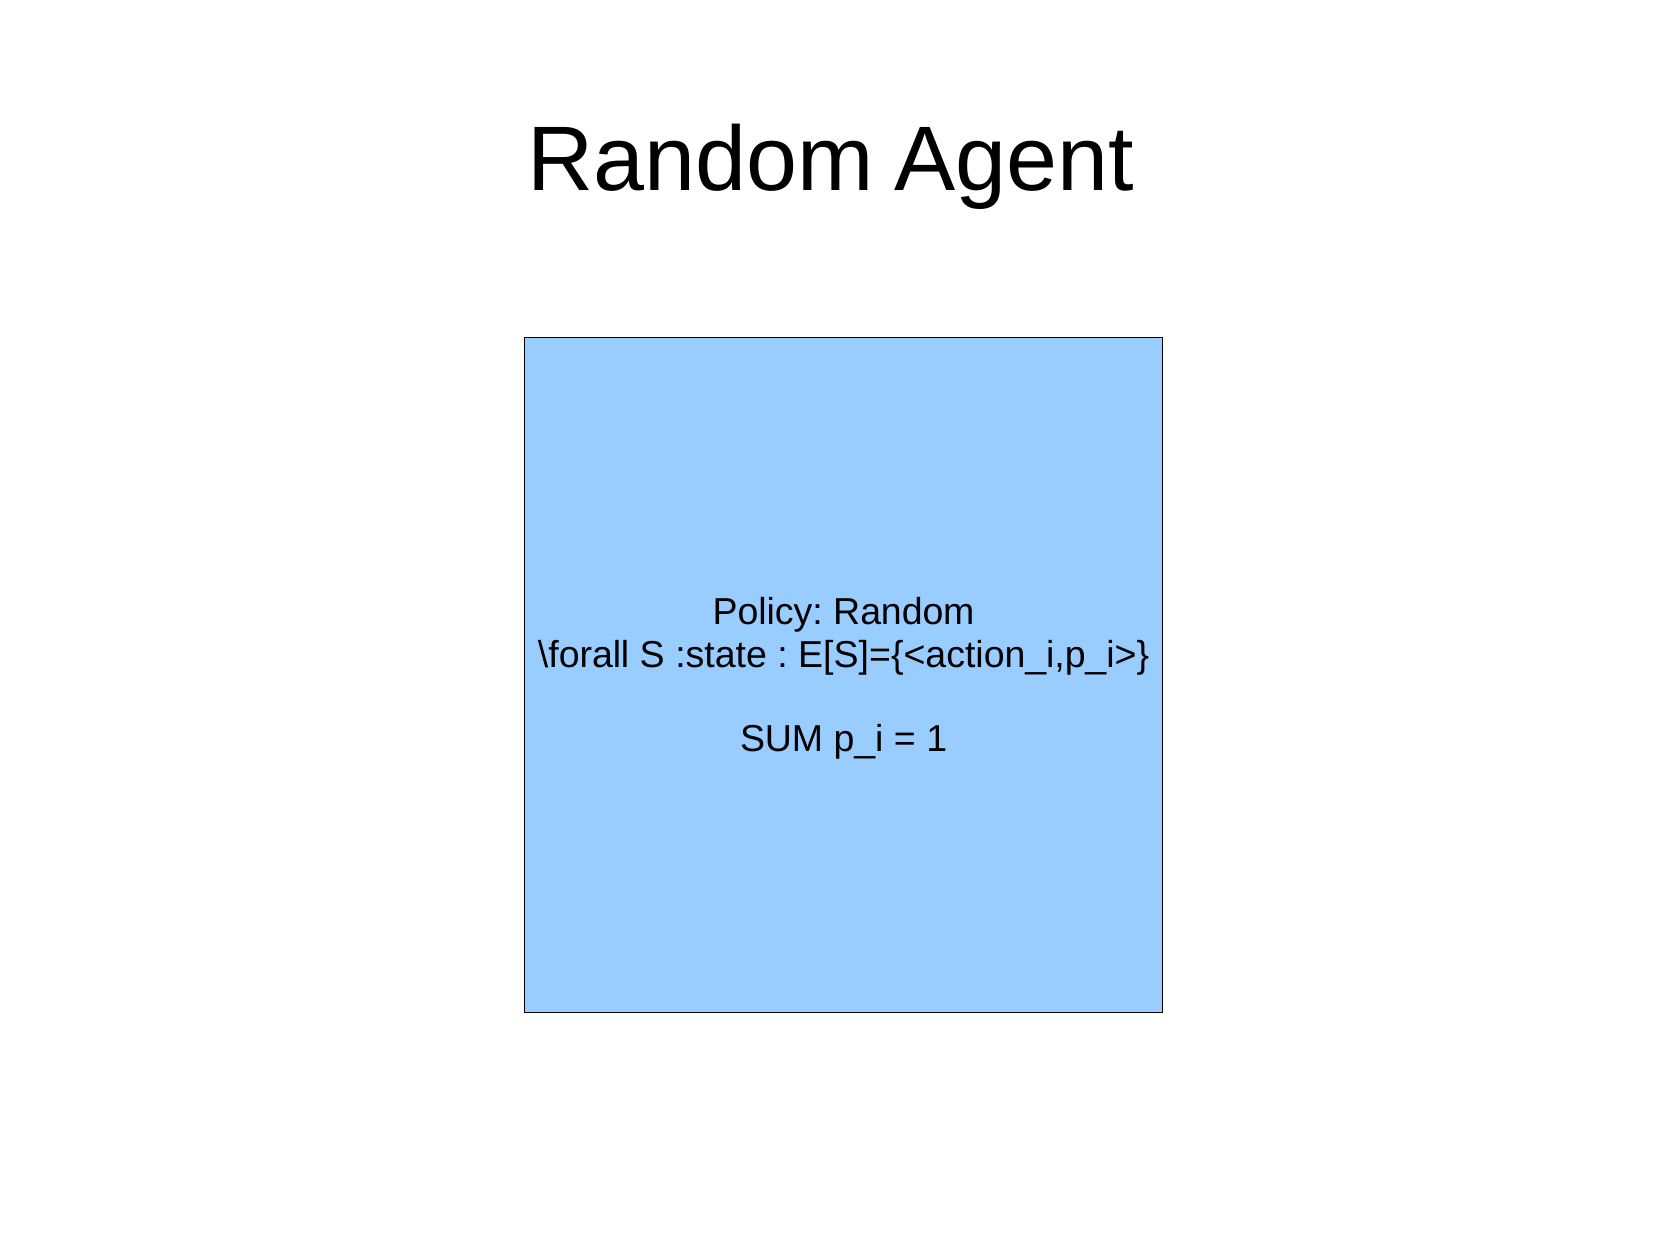

# Random Agent
Policy: Random
\forall S :state : E[S]={<action_i,p_i>}
SUM p_i = 1